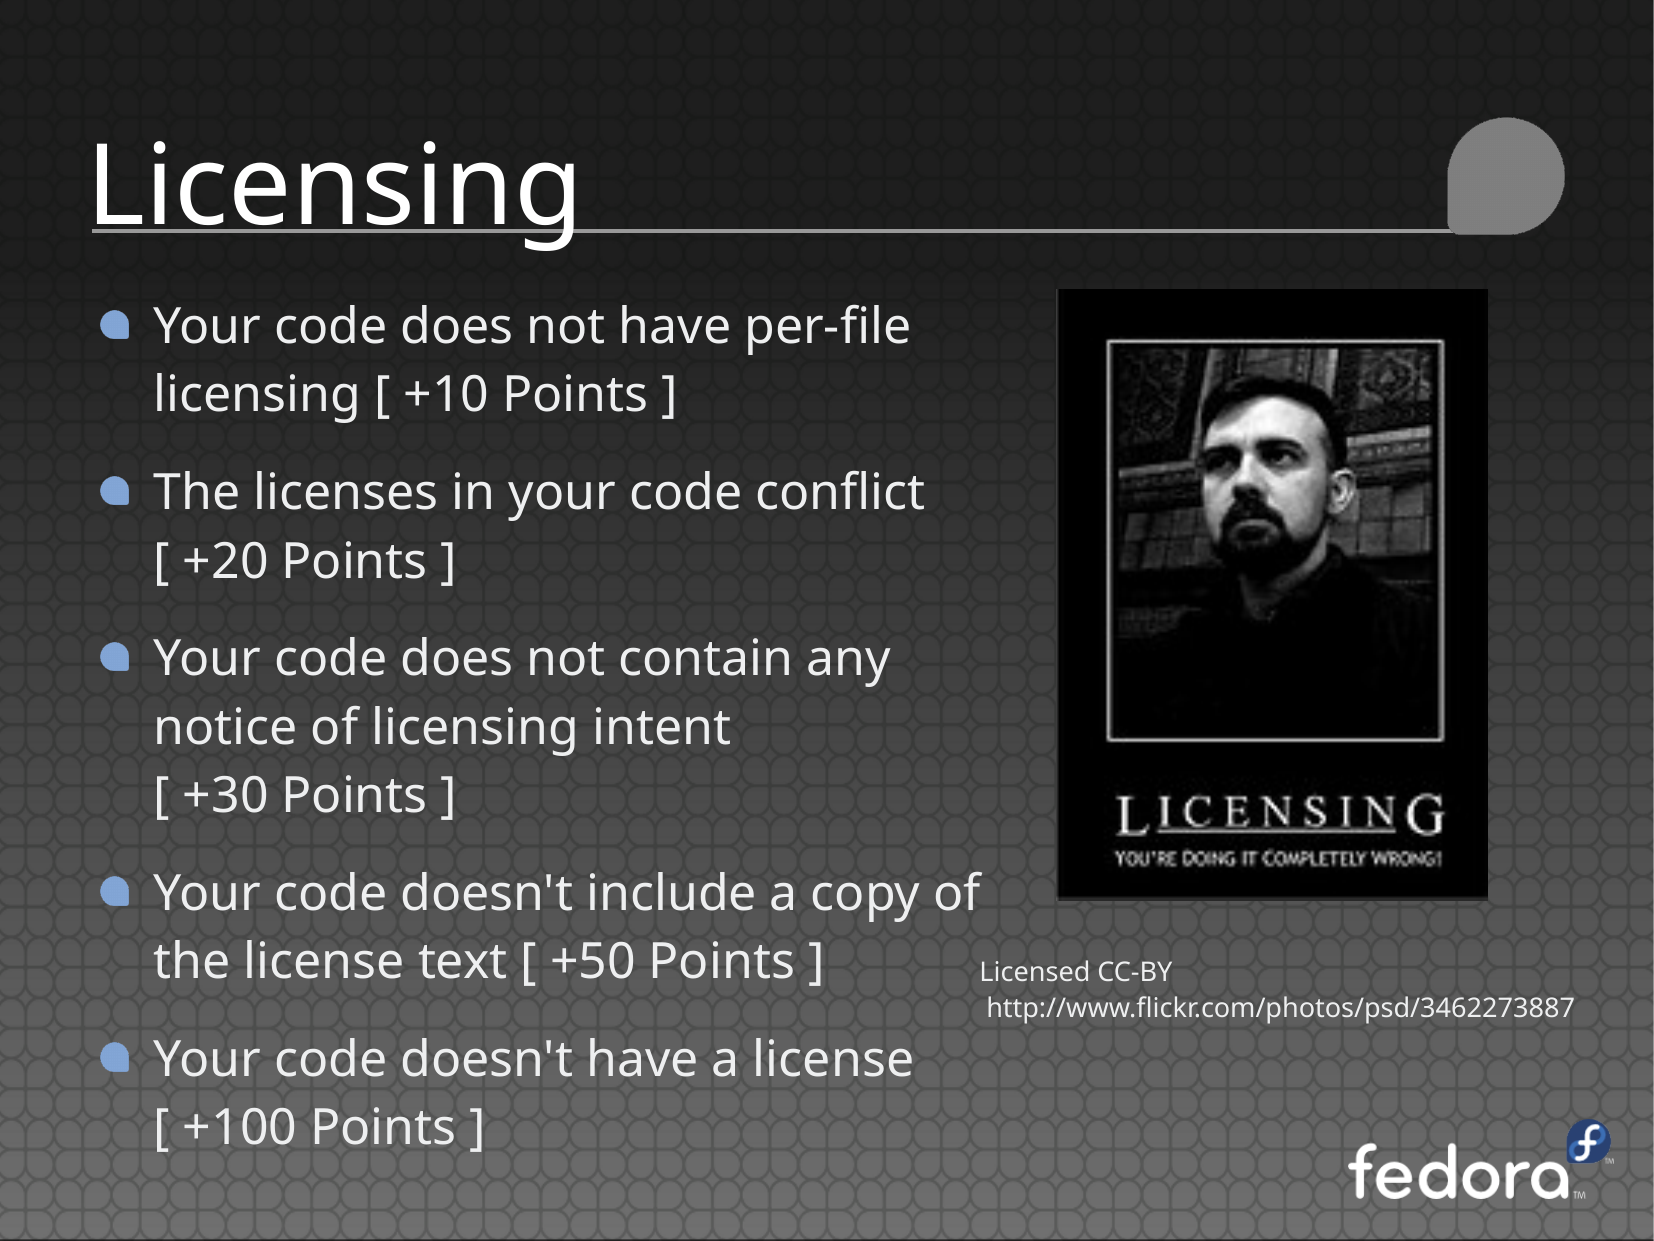

# Licensing
Your code does not have per-file licensing [ +10 Points ]
The licenses in your code conflict [ +20 Points ]
Your code does not contain any notice of licensing intent
[ +30 Points ]
Your code doesn't include a copy of the license text [ +50 Points ]
Your code doesn't have a license
[ +100 Points ]
Licensed CC-BY
 http://www.flickr.com/photos/psd/3462273887